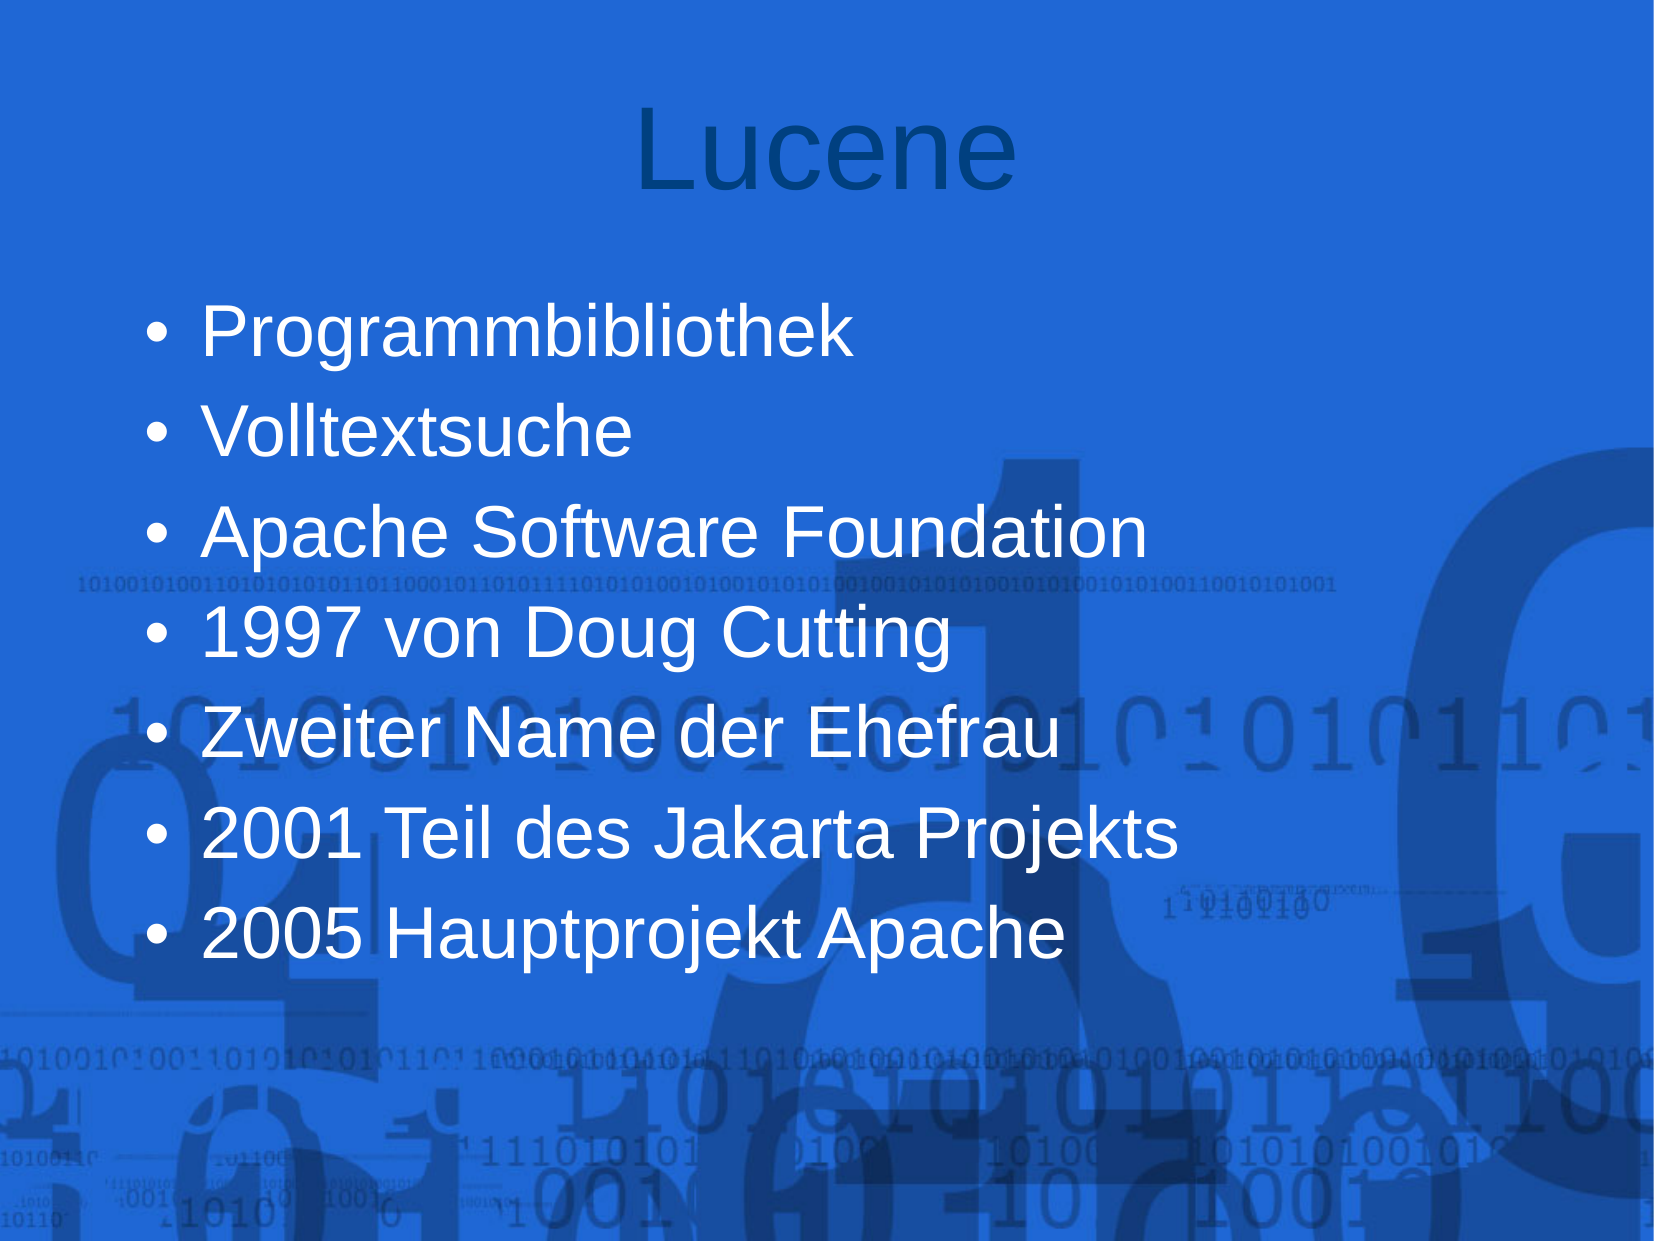

# Lucene
Programmbibliothek
Volltextsuche
Apache Software Foundation
1997 von Doug Cutting
Zweiter Name der Ehefrau
2001 Teil des Jakarta Projekts
2005 Hauptprojekt Apache